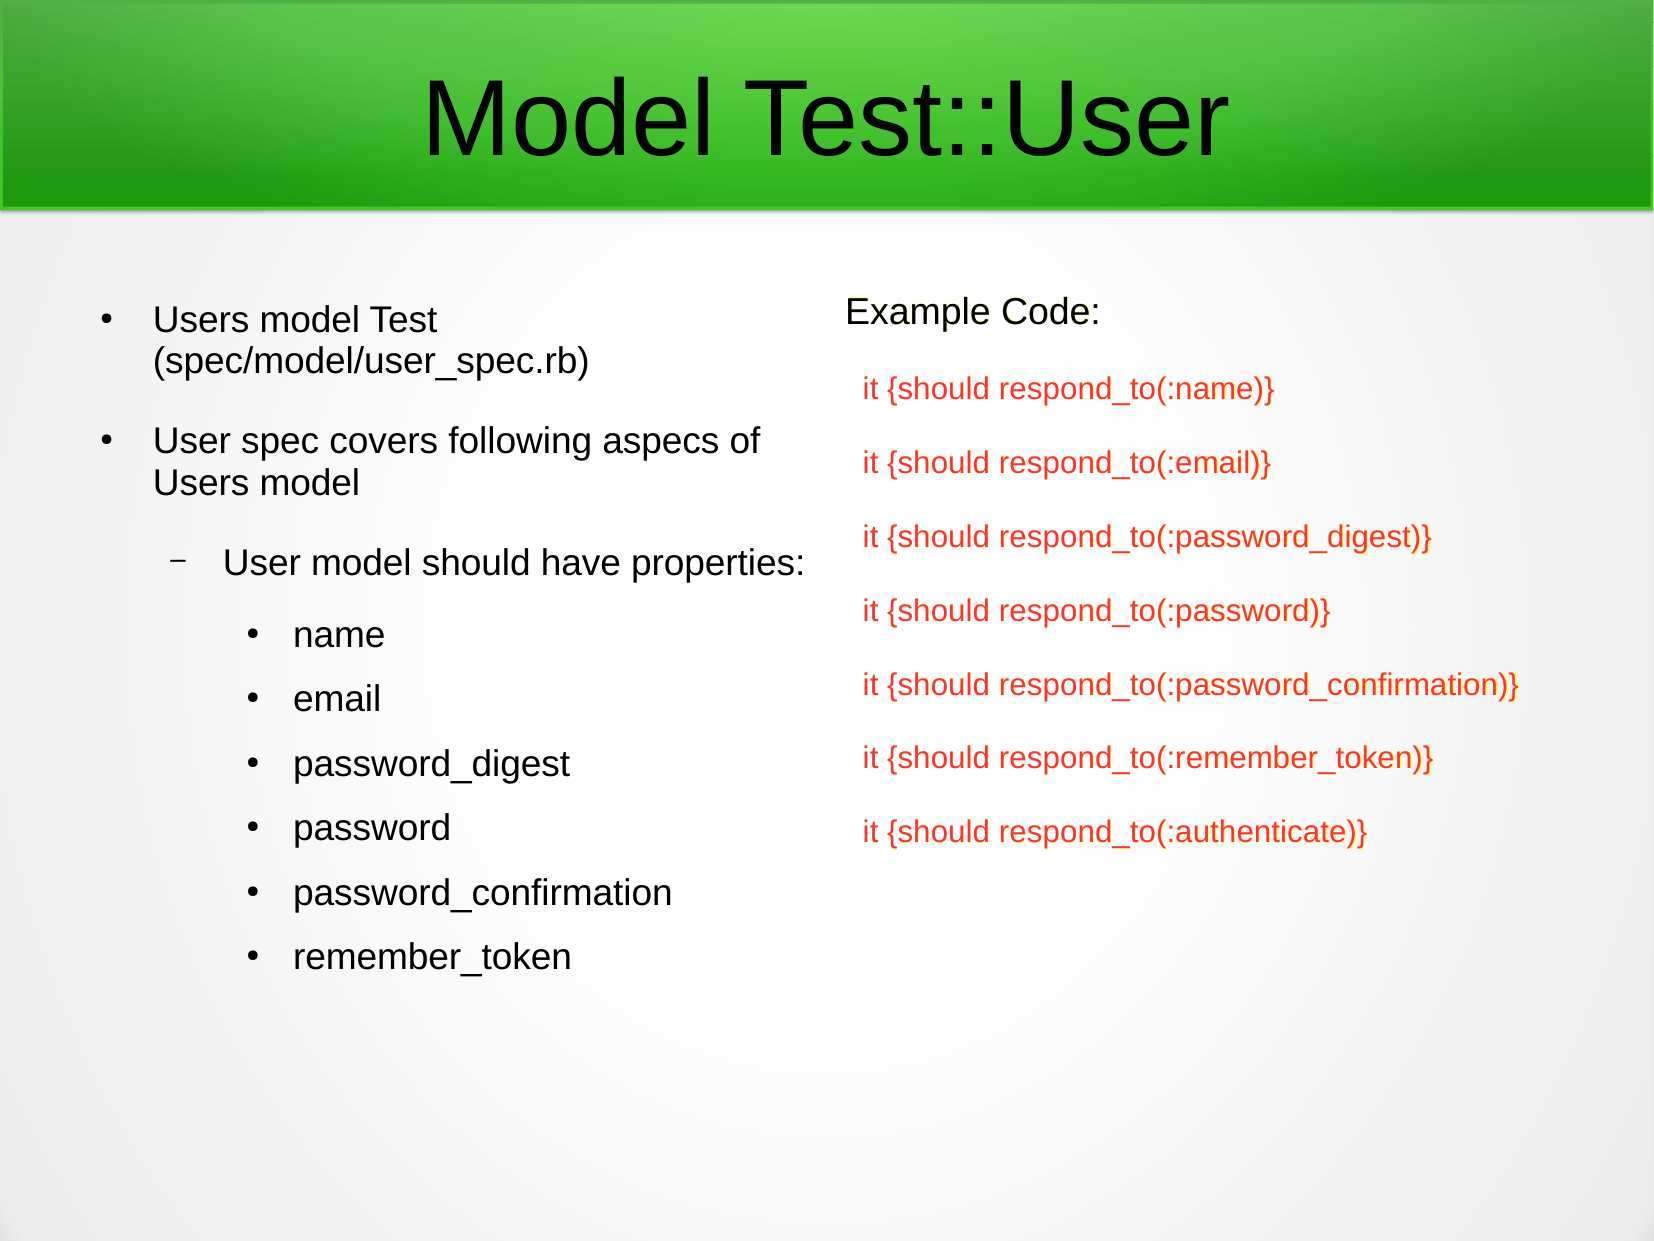

# Model Test::User
Example Code:
 it {should respond_to(:name)}
 it {should respond_to(:email)}
 it {should respond_to(:password_digest)}
 it {should respond_to(:password)}
 it {should respond_to(:password_confirmation)}
 it {should respond_to(:remember_token)}
 it {should respond_to(:authenticate)}
Users model Test (spec/model/user_spec.rb)
User spec covers following aspecs of Users model
User model should have properties:
name
email
password_digest
password
password_confirmation
remember_token